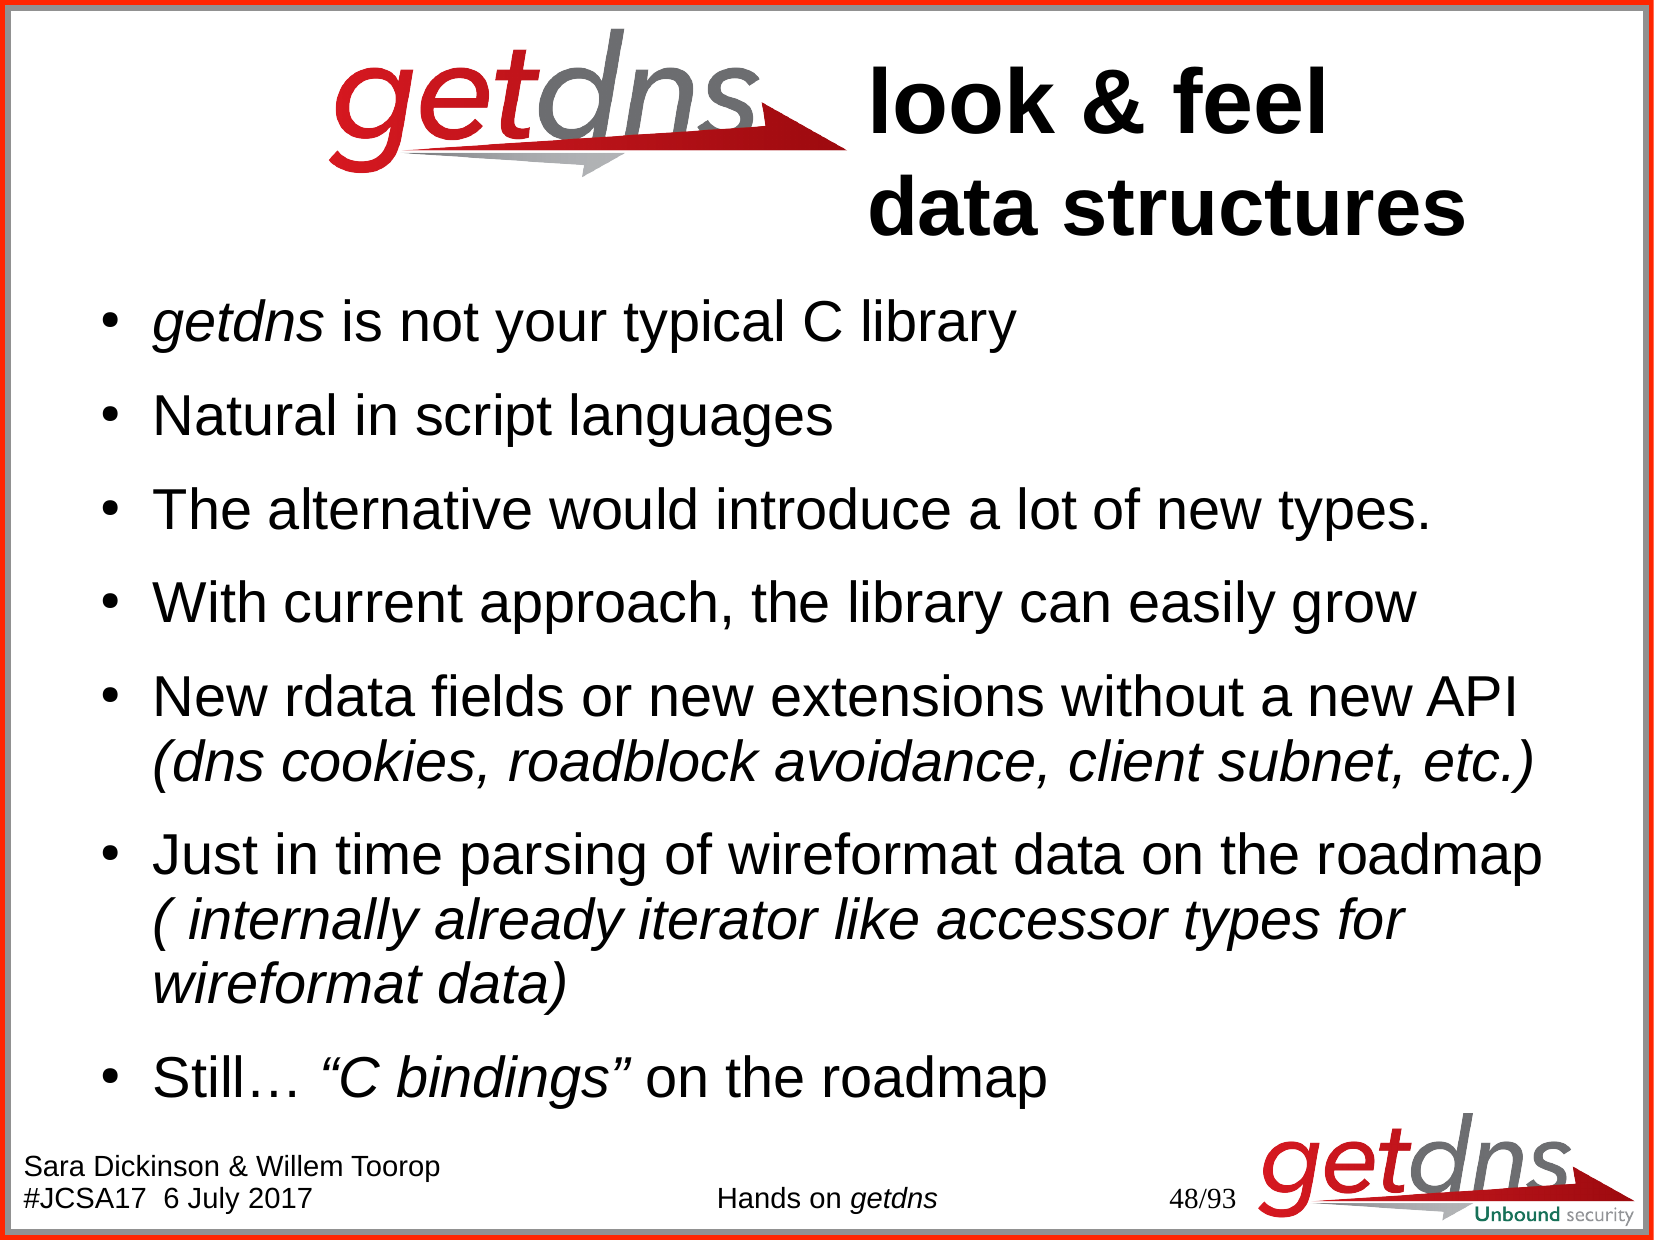

look & feel
							 data structures
# getdns is not your typical C library
Natural in script languages
The alternative would introduce a lot of new types.
With current approach, the library can easily grow
New rdata fields or new extensions without a new API
(dns cookies, roadblock avoidance, client subnet, etc.)
Just in time parsing of wireformat data on the roadmap
( internally already iterator like accessor types for wireformat data)
Still… “C bindings” on the roadmap
48